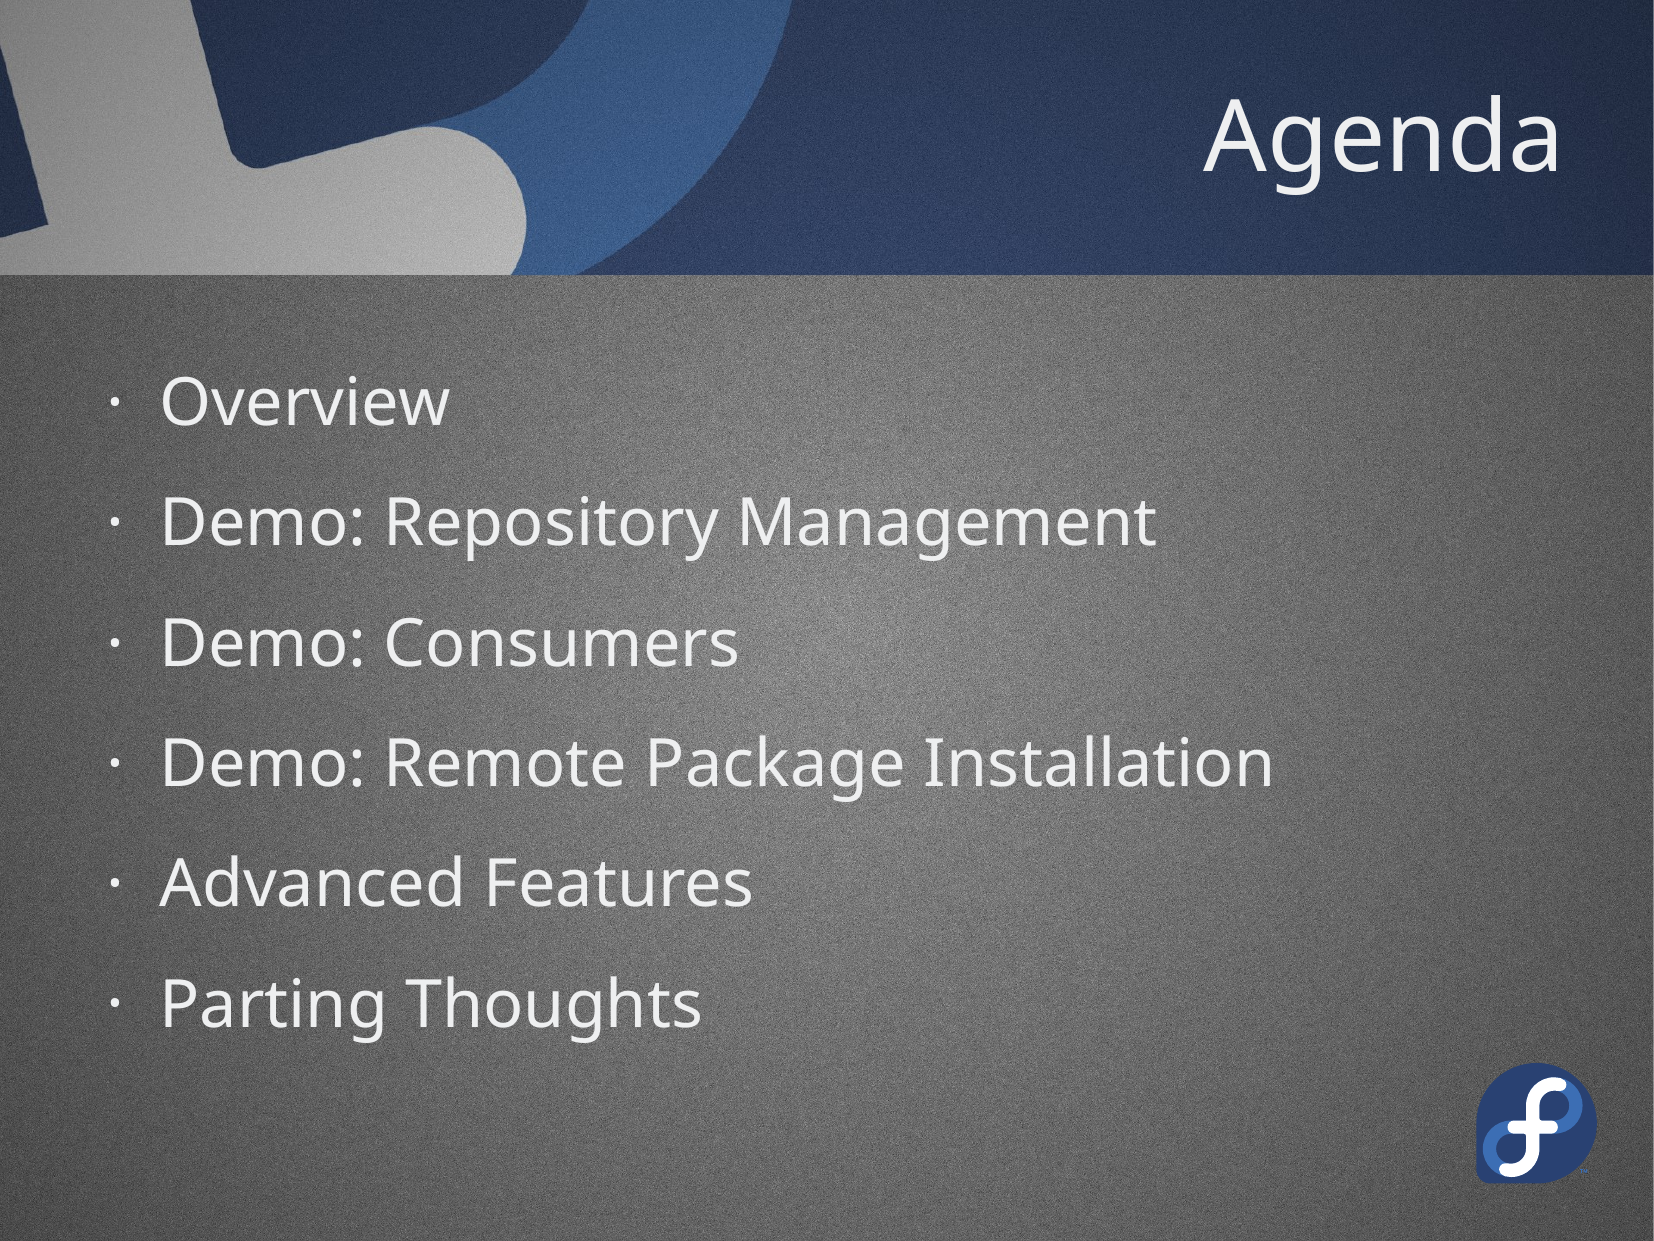

# Agenda
Overview
Demo: Repository Management
Demo: Consumers
Demo: Remote Package Installation
Advanced Features
Parting Thoughts